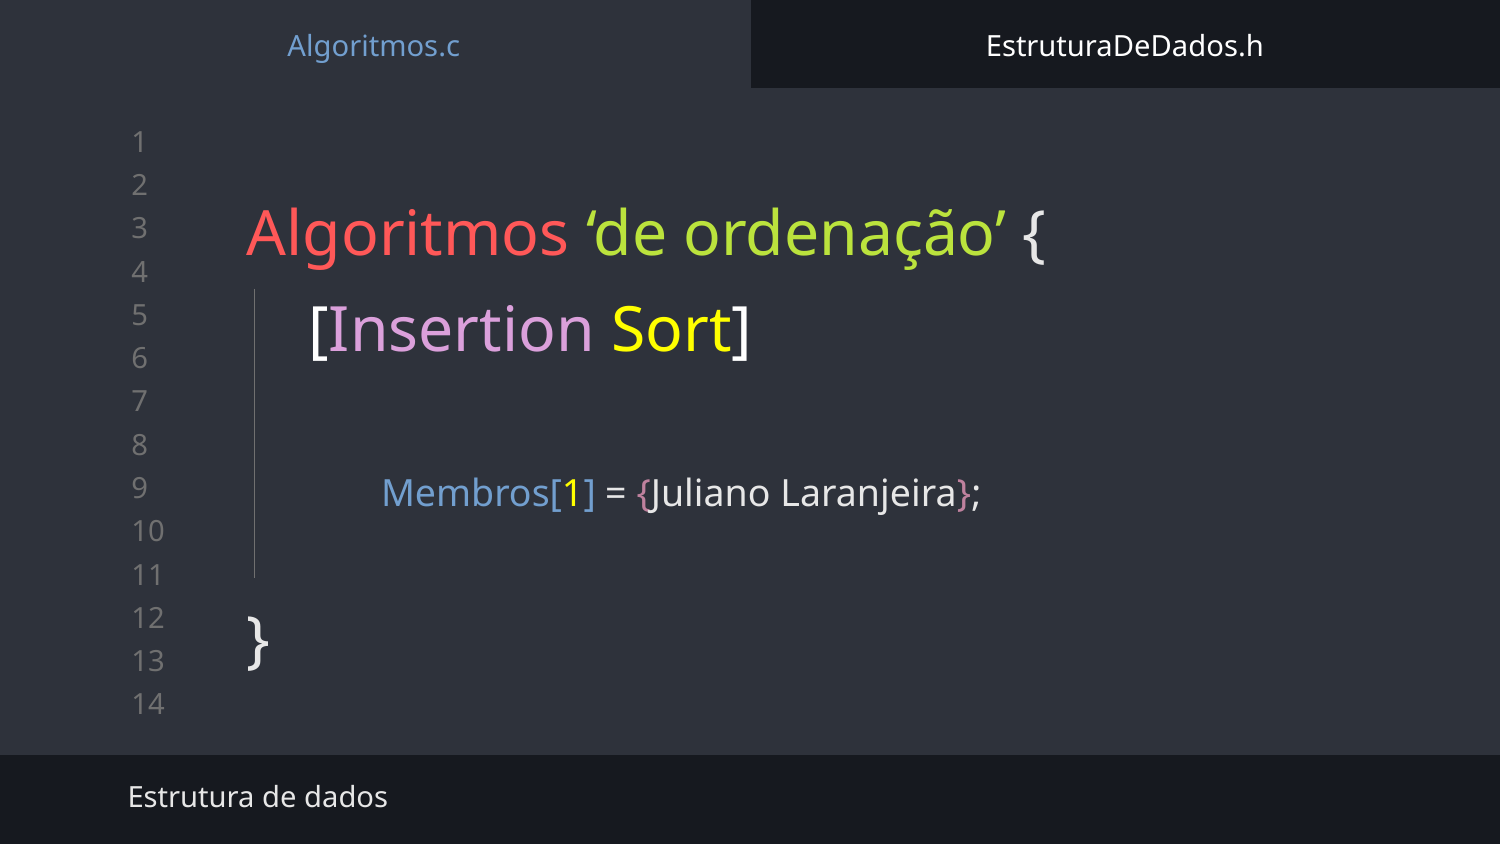

Algoritmos.c
EstruturaDeDados.h
# Algoritmos ‘de ordenação’ {
}
[Insertion Sort]
Membros[1] = {Juliano Laranjeira};
Estrutura de dados